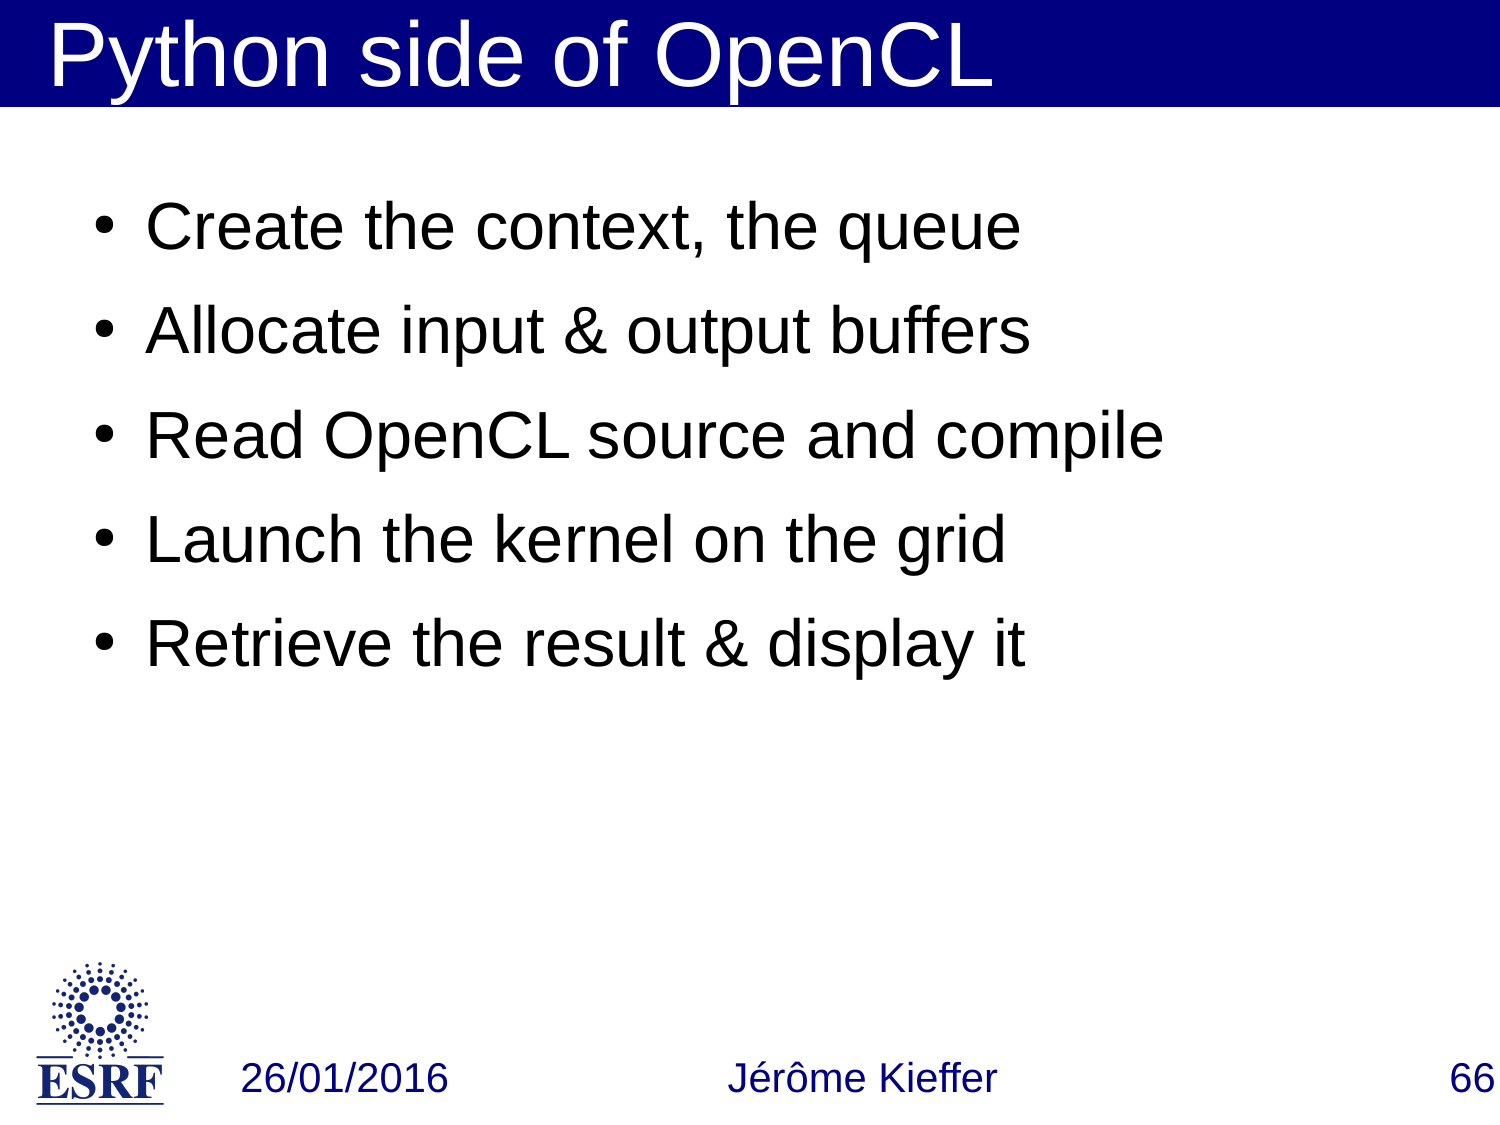

# Python side of OpenCL
Create the context, the queue
Allocate input & output buffers
Read OpenCL source and compile
Launch the kernel on the grid
Retrieve the result & display it
26/01/2016
Jérôme Kieffer
66